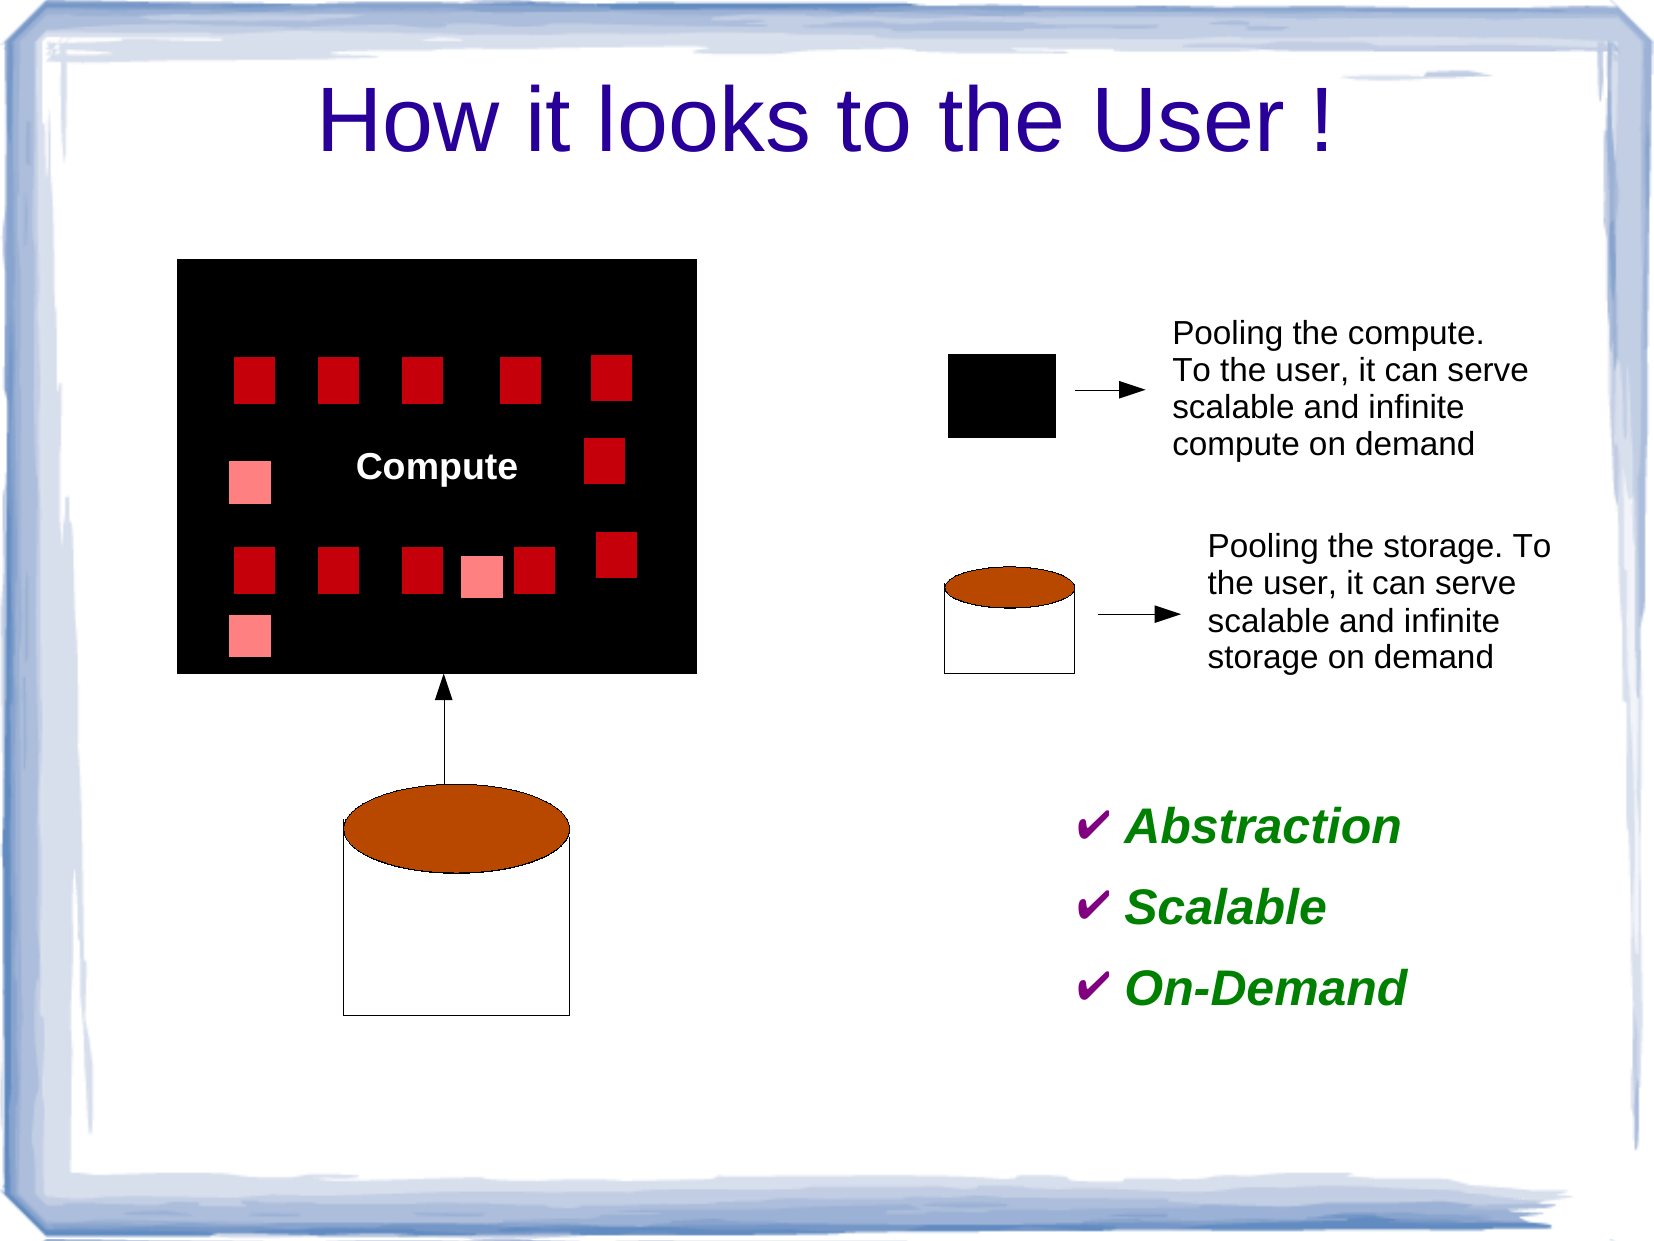

# How it looks to the User !
Compute
Pooling the compute. To the user, it can serve scalable and infinite compute on demand
Pooling the storage. To the user, it can serve scalable and infinite storage on demand
 Abstraction
 Scalable
 On-Demand